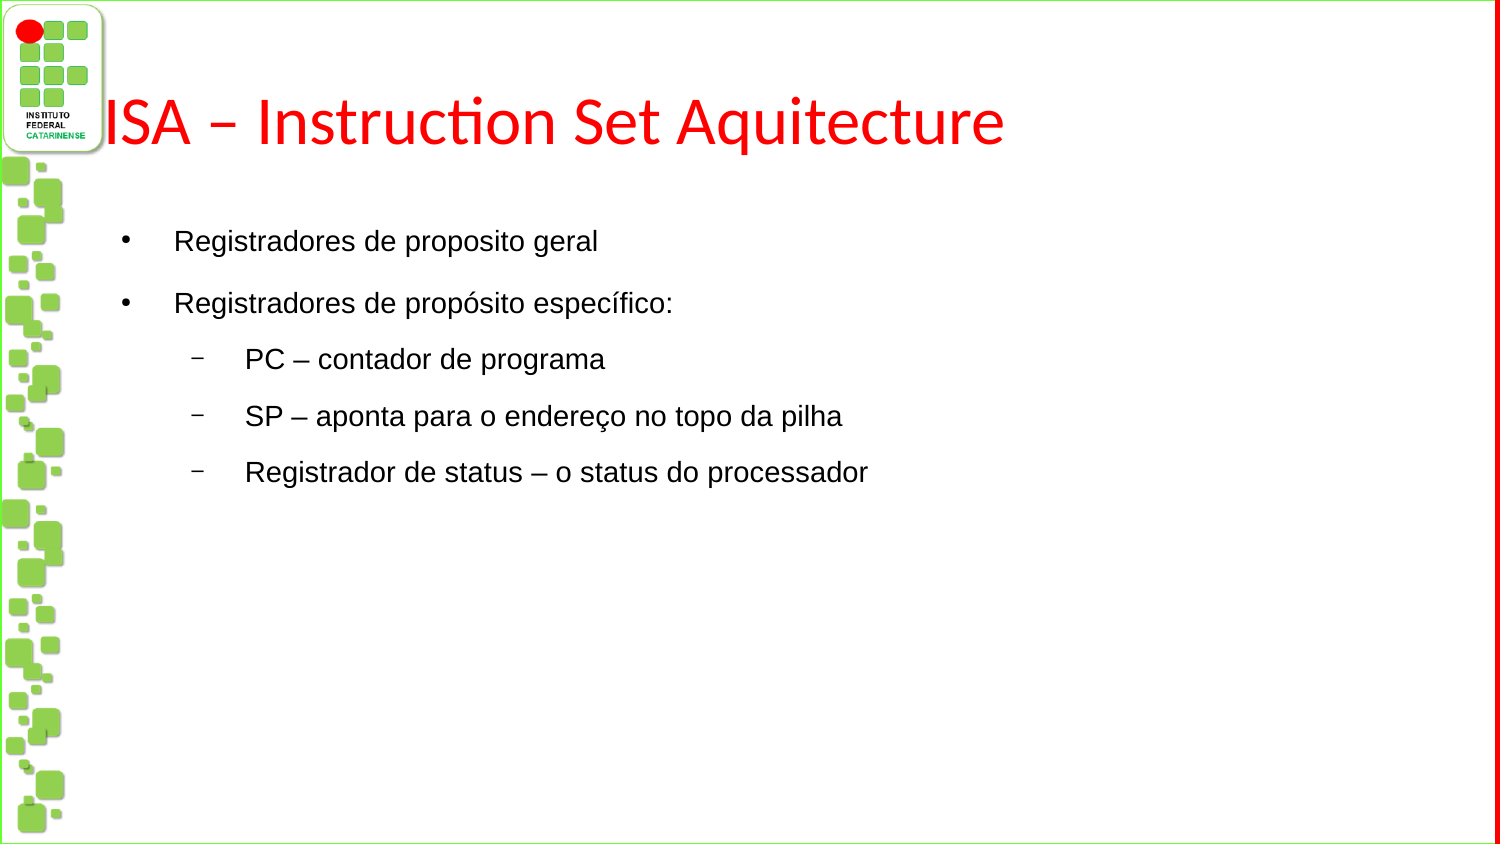

# ISA – Instruction Set Aquitecture
Registradores de proposito geral
Registradores de propósito específico:
PC – contador de programa
SP – aponta para o endereço no topo da pilha
Registrador de status – o status do processador